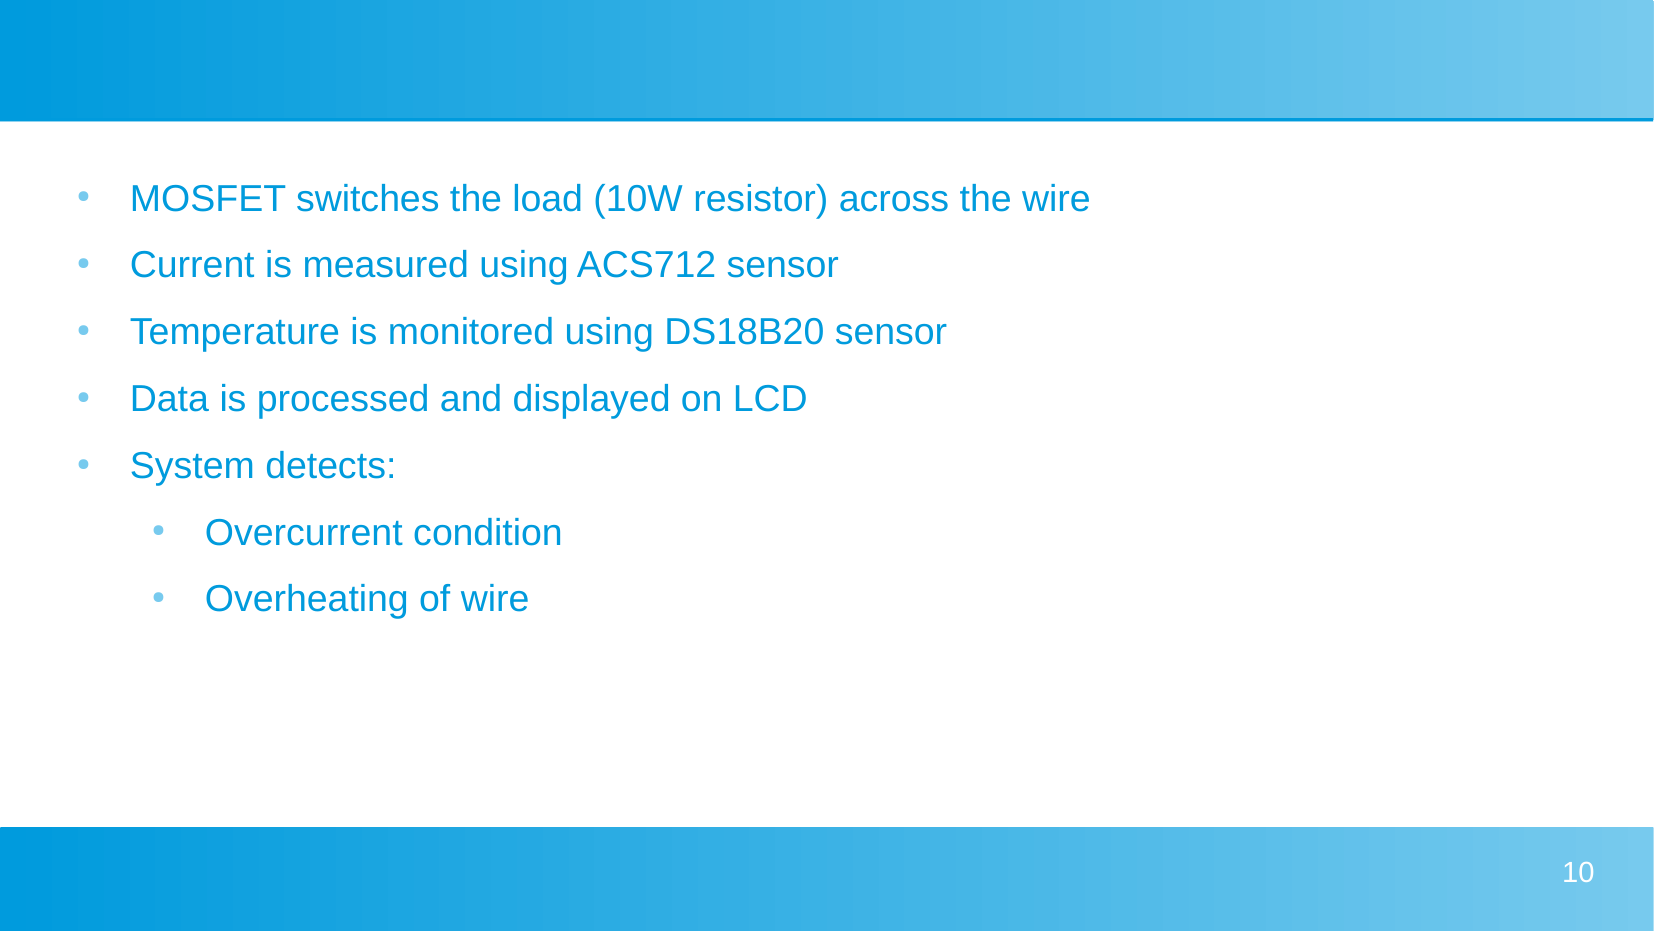

#
MOSFET switches the load (10W resistor) across the wire
Current is measured using ACS712 sensor
Temperature is monitored using DS18B20 sensor
Data is processed and displayed on LCD
System detects:
Overcurrent condition
Overheating of wire
10